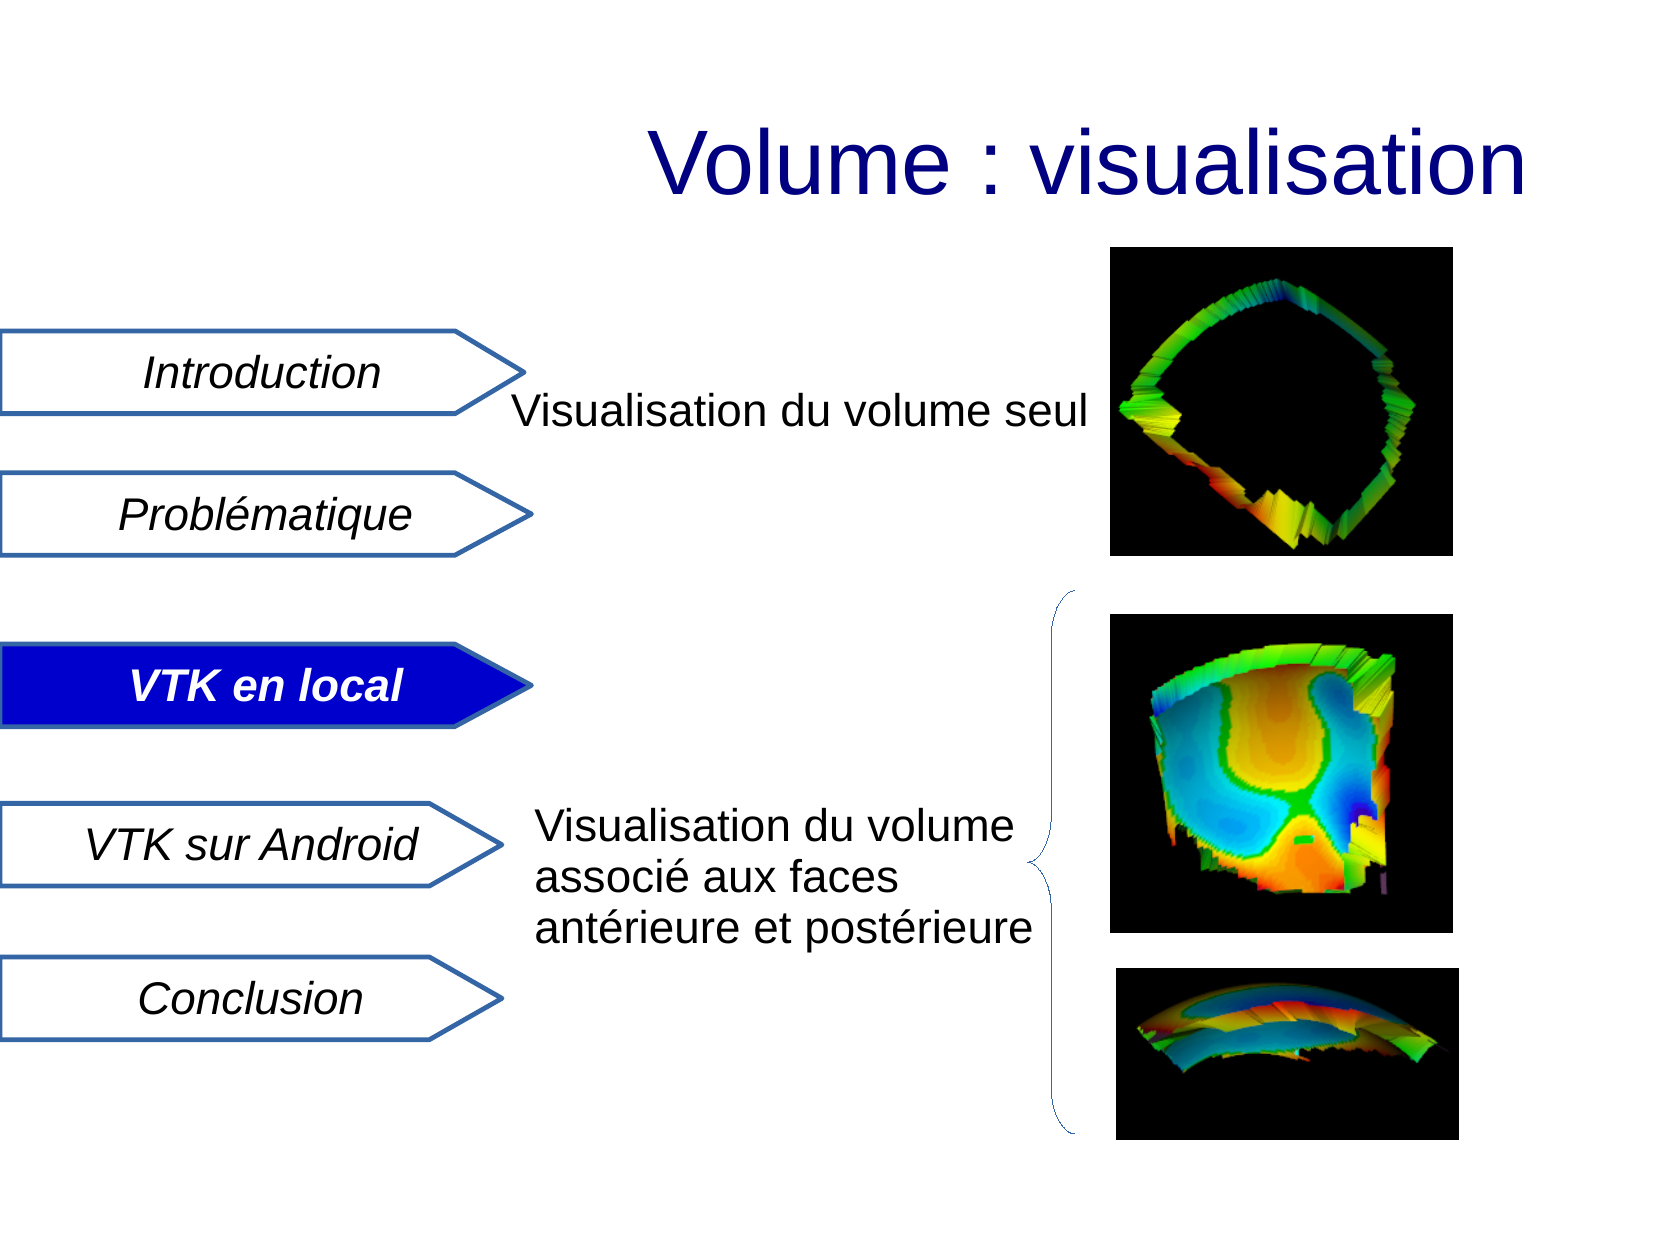

# Volume : visualisation
Introduction
Visualisation du volume seul
Problématique
VTK en local
Visualisation du volume
associé aux faces
antérieure et postérieure
VTK sur Android
Conclusion